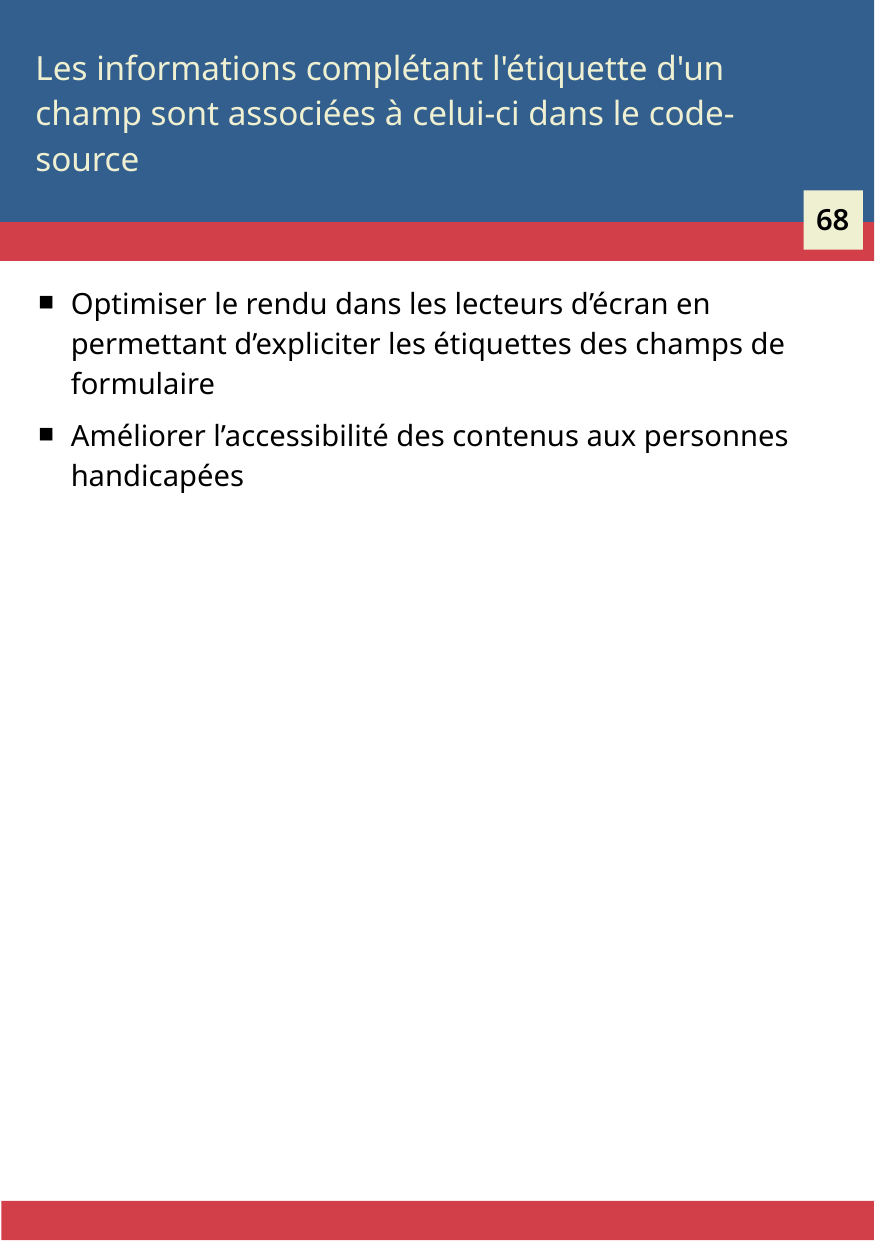

# Les informations complétant l'étiquette d'un champ sont associées à celui-ci dans le code-source
68
Optimiser le rendu dans les lecteurs d’écran en permettant d’expliciter les étiquettes des champs de formulaire
Améliorer l’accessibilité des contenus aux personnes handicapées